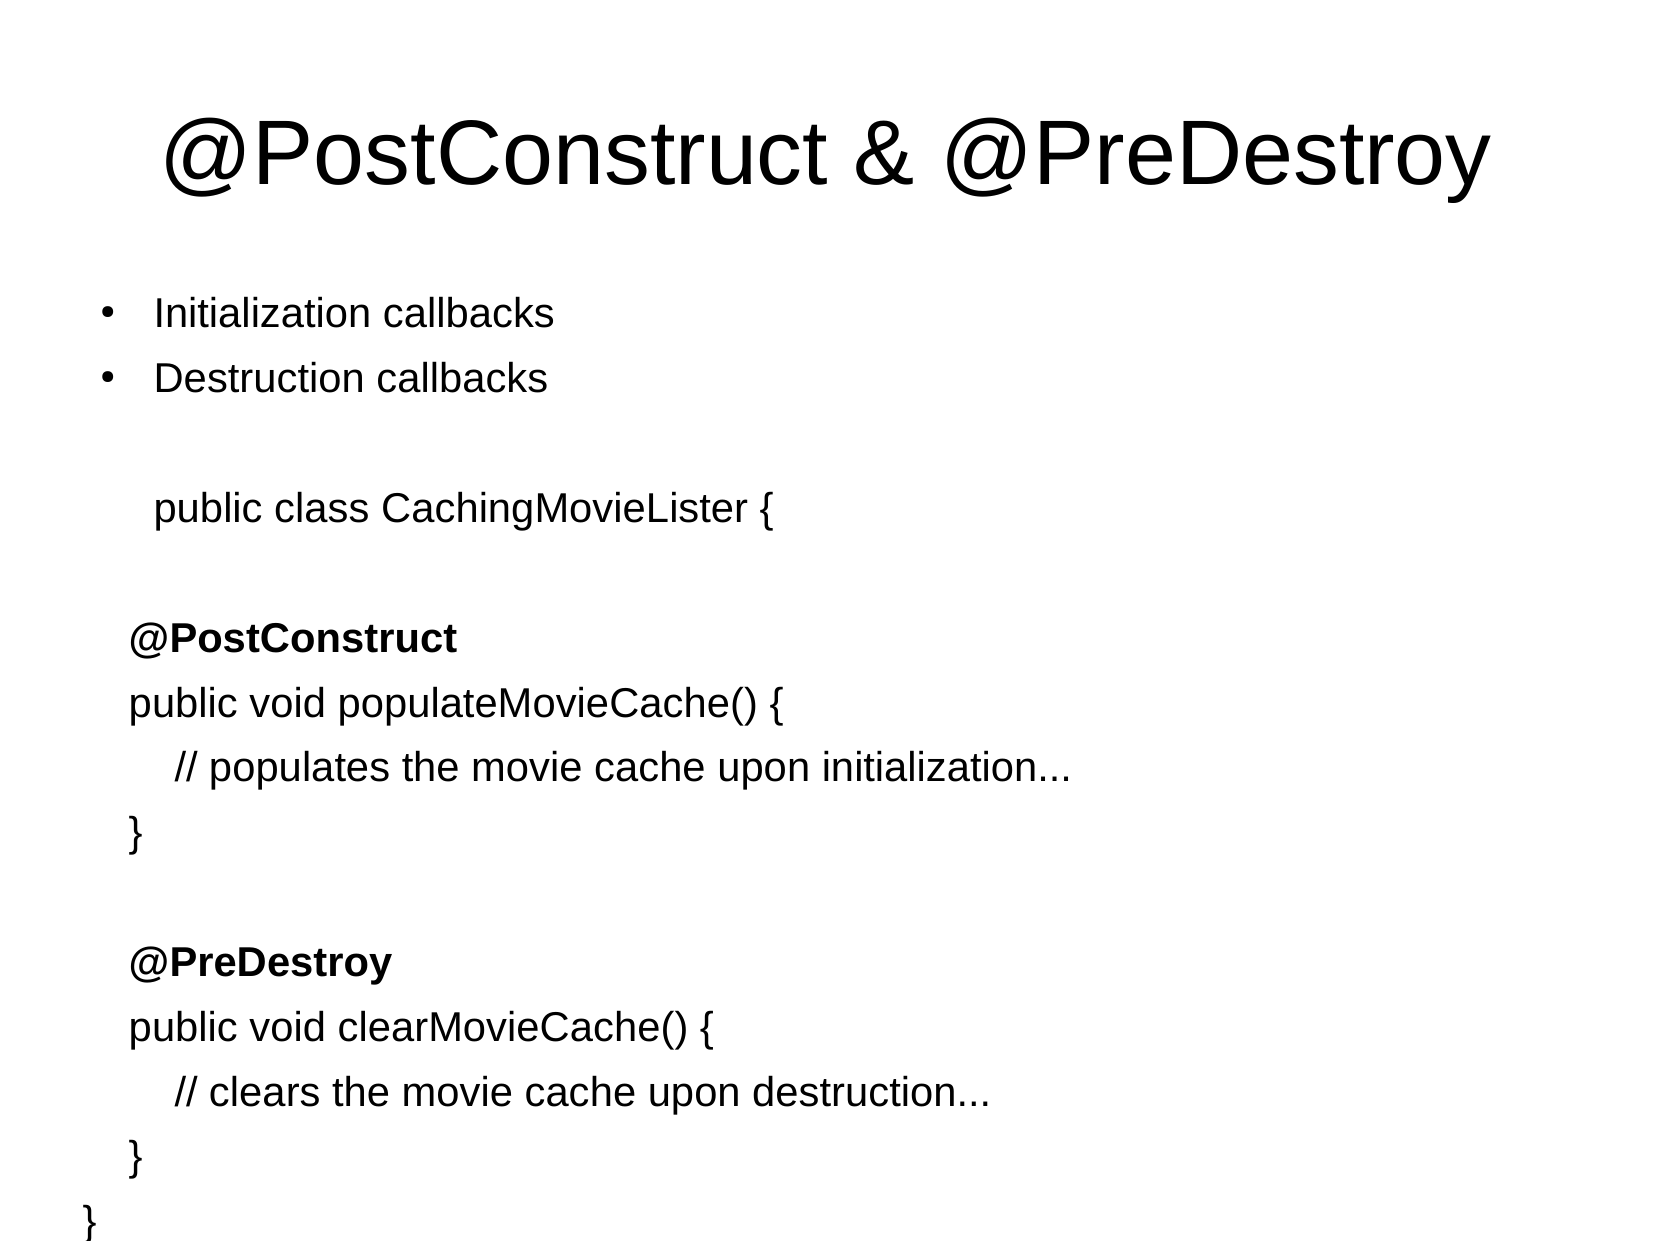

# @PostConstruct & @PreDestroy
Initialization callbacks
Destruction callbacks
public class CachingMovieLister {
 @PostConstruct
 public void populateMovieCache() {
 // populates the movie cache upon initialization...
 }
 @PreDestroy
 public void clearMovieCache() {
 // clears the movie cache upon destruction...
 }
}